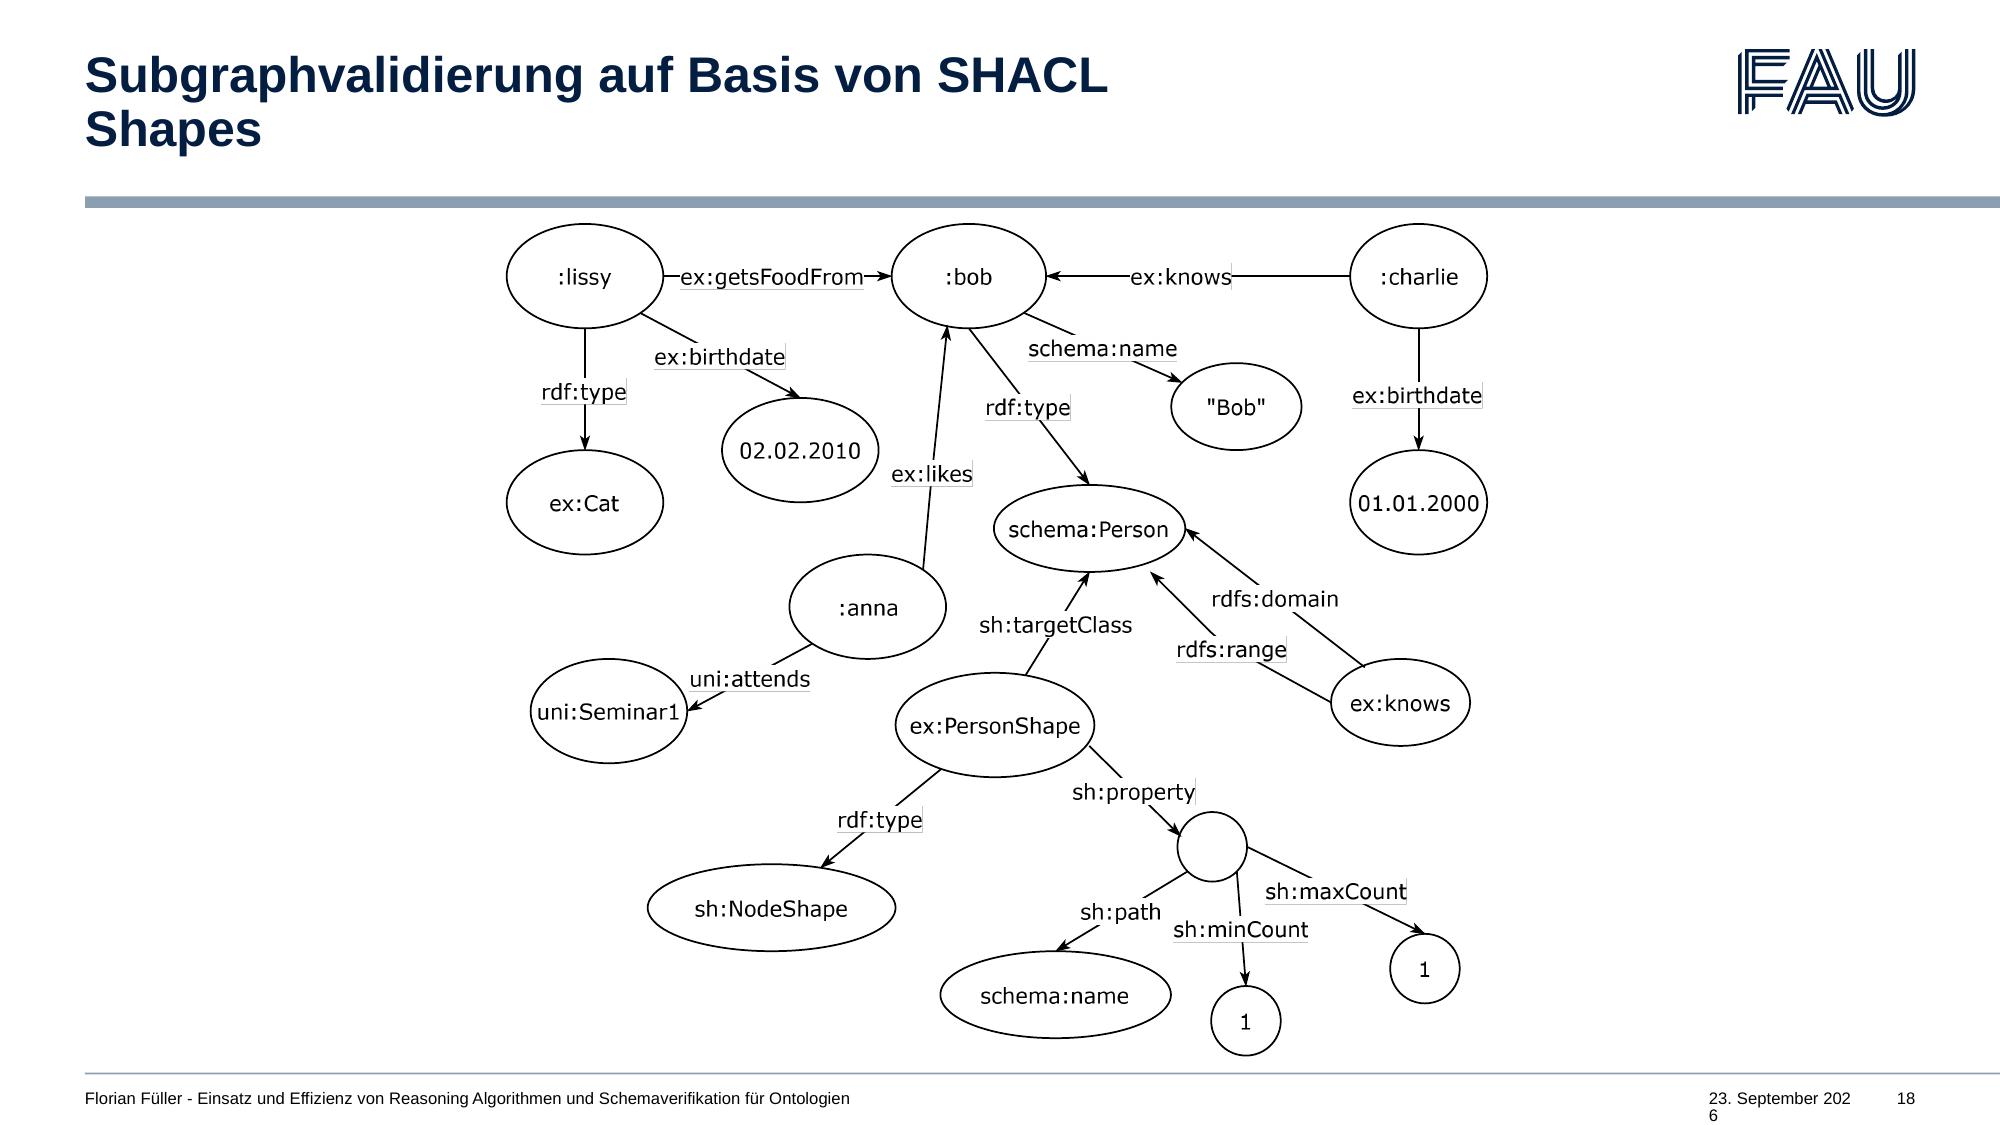

# Subgraphvalidierung auf Basis von SHACL
Shapes
Florian Füller - Einsatz und Effizienz von Reasoning Algorithmen und Schemaverifikation für Ontologien